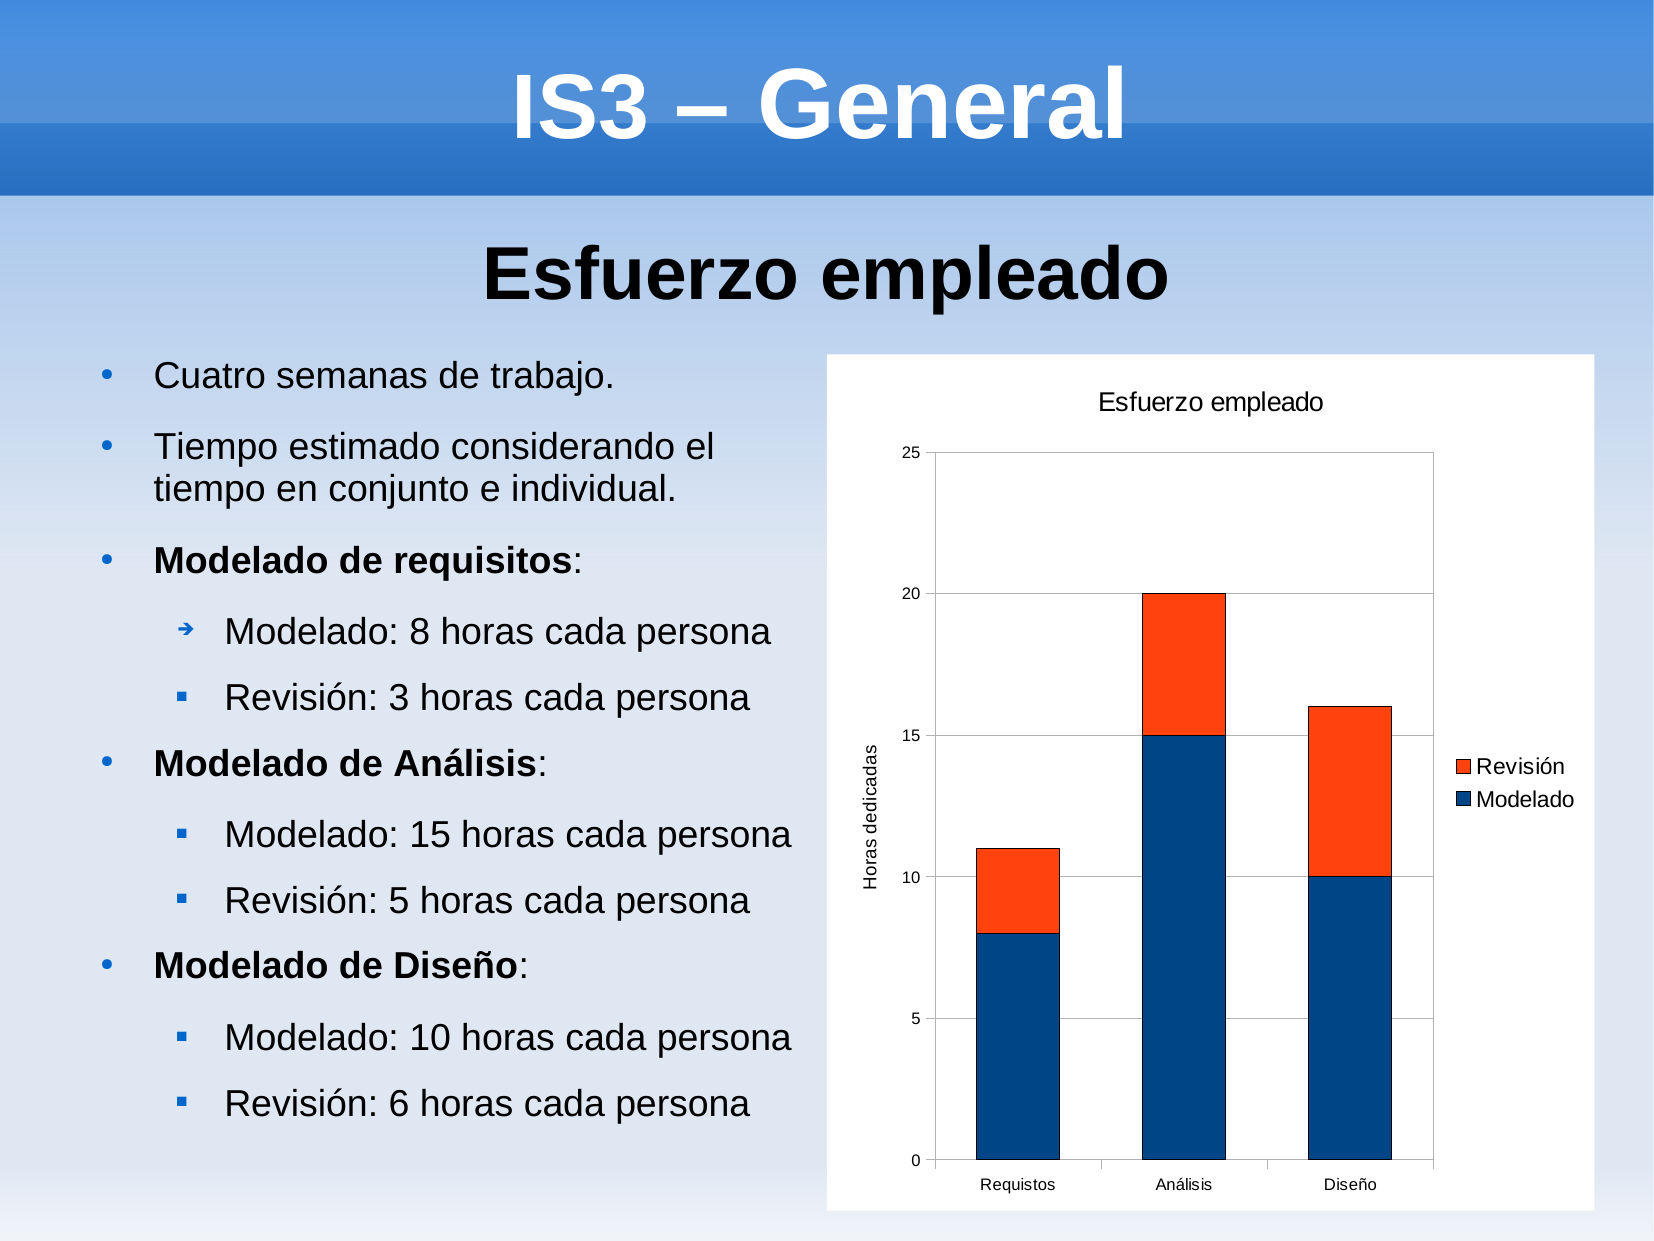

# IS3 – General
Esfuerzo empleado
Cuatro semanas de trabajo.
Tiempo estimado considerando el tiempo en conjunto e individual.
Modelado de requisitos:
Modelado: 8 horas cada persona
Revisión: 3 horas cada persona
Modelado de Análisis:
Modelado: 15 horas cada persona
Revisión: 5 horas cada persona
Modelado de Diseño:
Modelado: 10 horas cada persona
Revisión: 6 horas cada persona
### Chart: Esfuerzo empleado
| Category | Modelado | Revisión |
|---|---|---|
| Requistos | 8.0 | 3.0 |
| Análisis | 15.0 | 5.0 |
| Diseño | 10.0 | 6.0 |